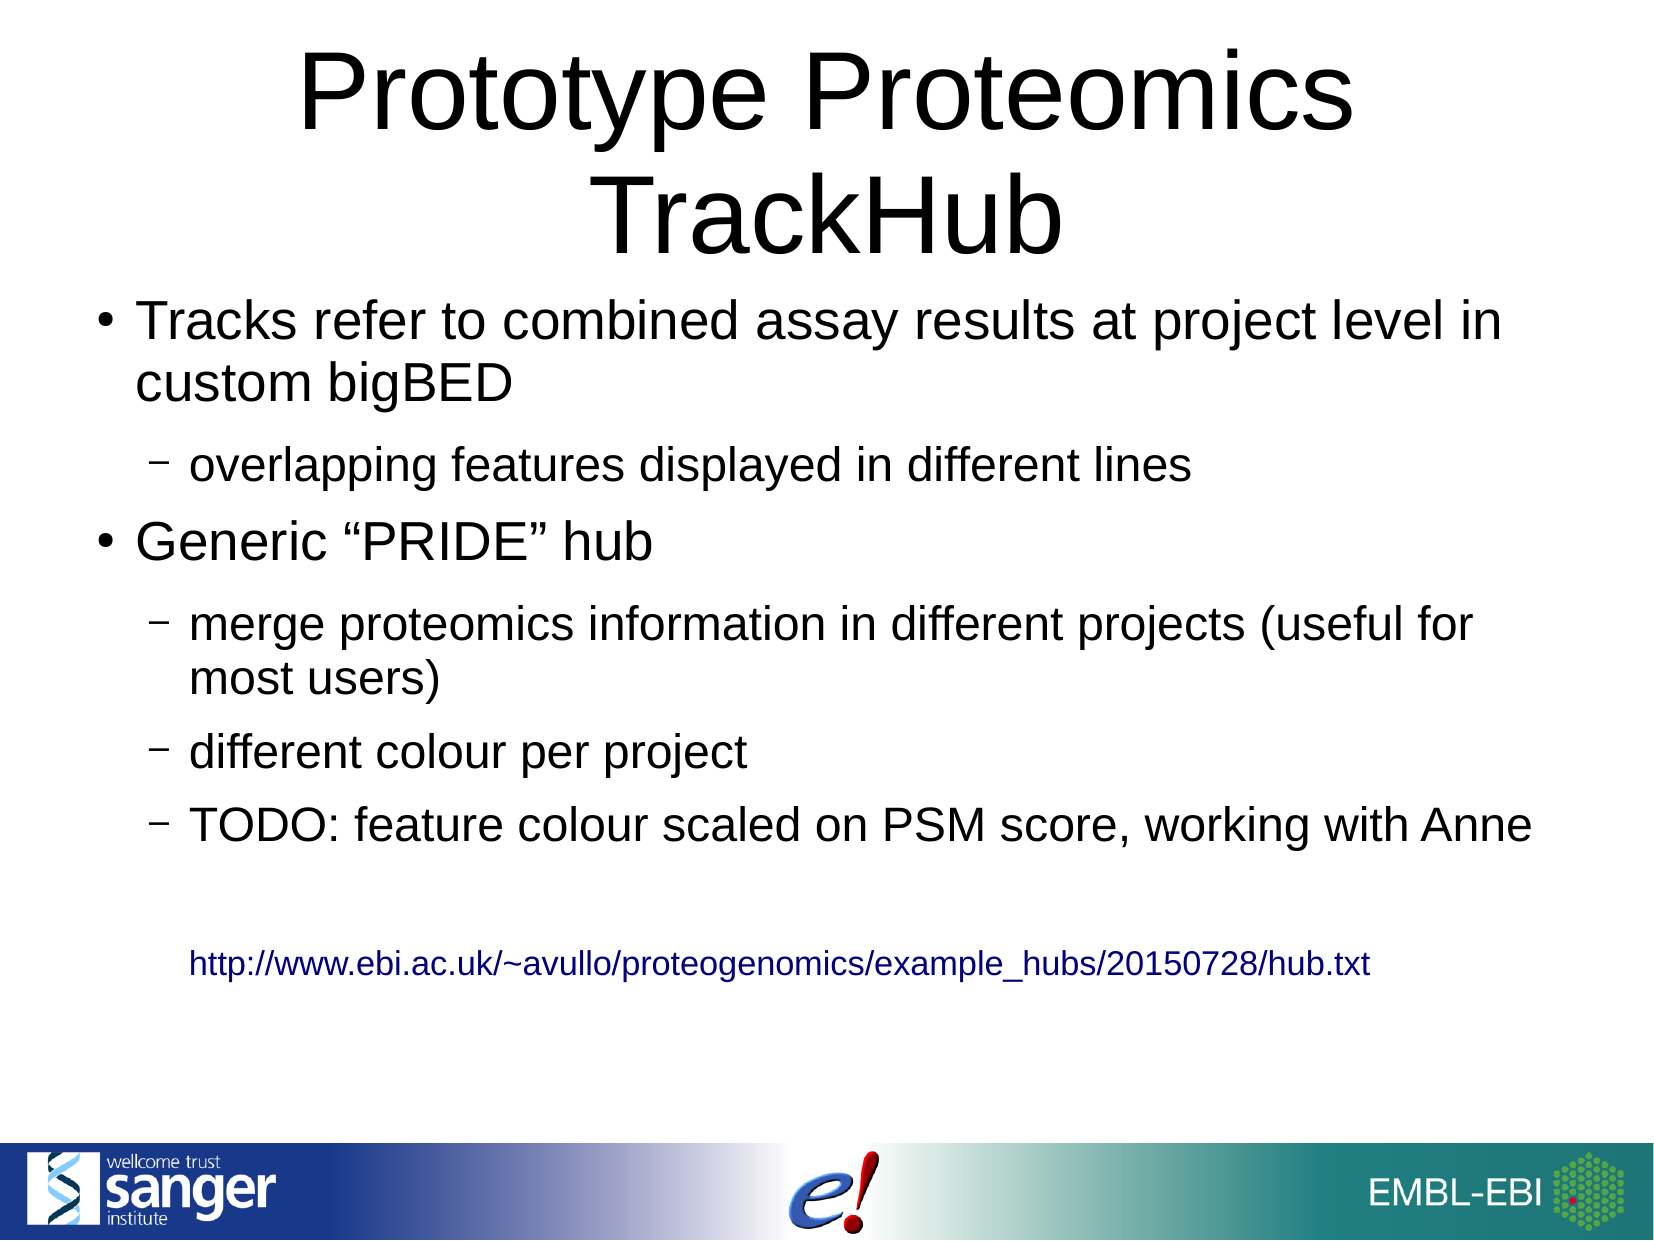

# Prototype Proteomics TrackHub
Tracks refer to combined assay results at project level in custom bigBED
overlapping features displayed in different lines
Generic “PRIDE” hub
merge proteomics information in different projects (useful for most users)
different colour per project
TODO: feature colour scaled on PSM score, working with Anne
http://www.ebi.ac.uk/~avullo/proteogenomics/example_hubs/20150728/hub.txt